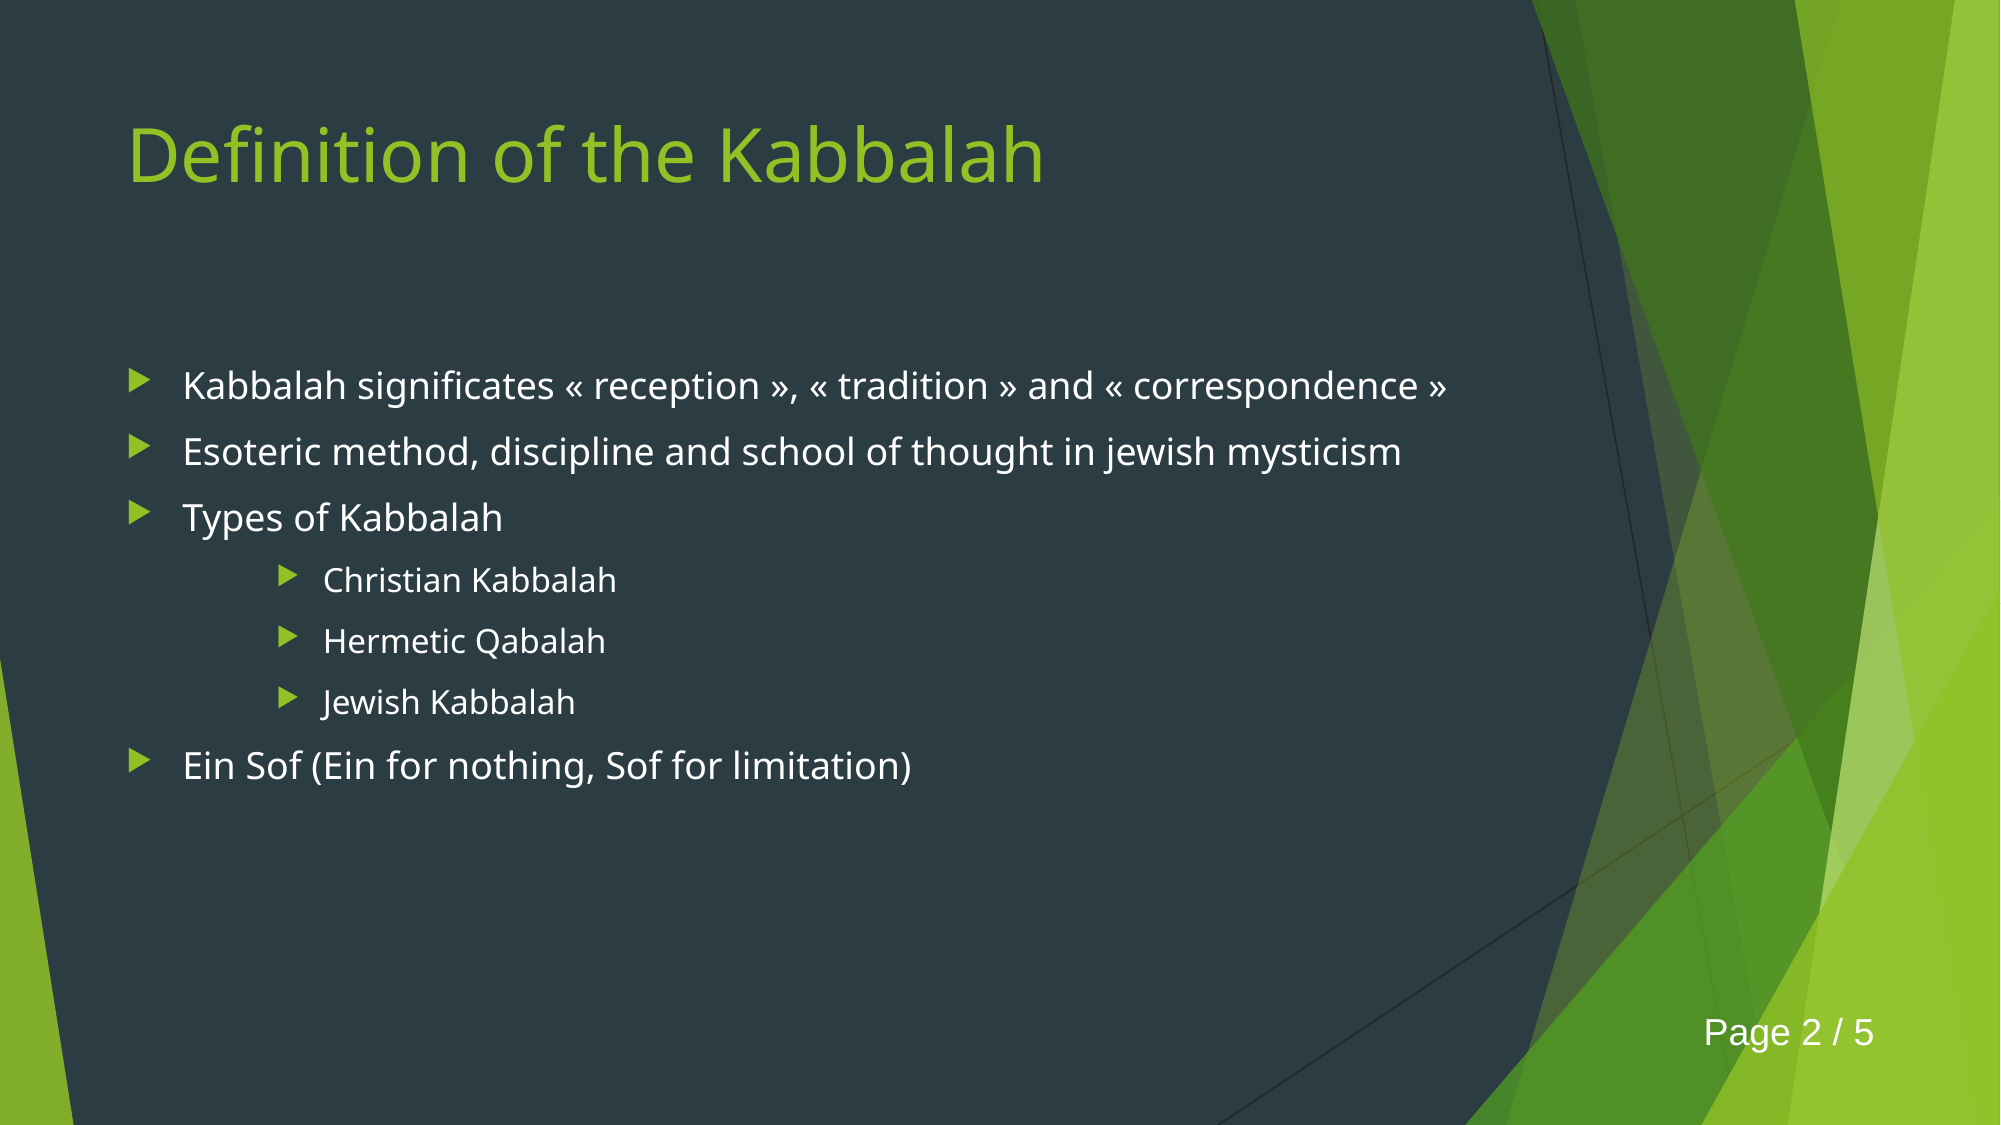

# Definition of the Kabbalah
Kabbalah significates « reception », « tradition » and « correspondence »
Esoteric method, discipline and school of thought in jewish mysticism
Types of Kabbalah
Christian Kabbalah
Hermetic Qabalah
Jewish Kabbalah
Ein Sof (Ein for nothing, Sof for limitation)
Page 2 / 5